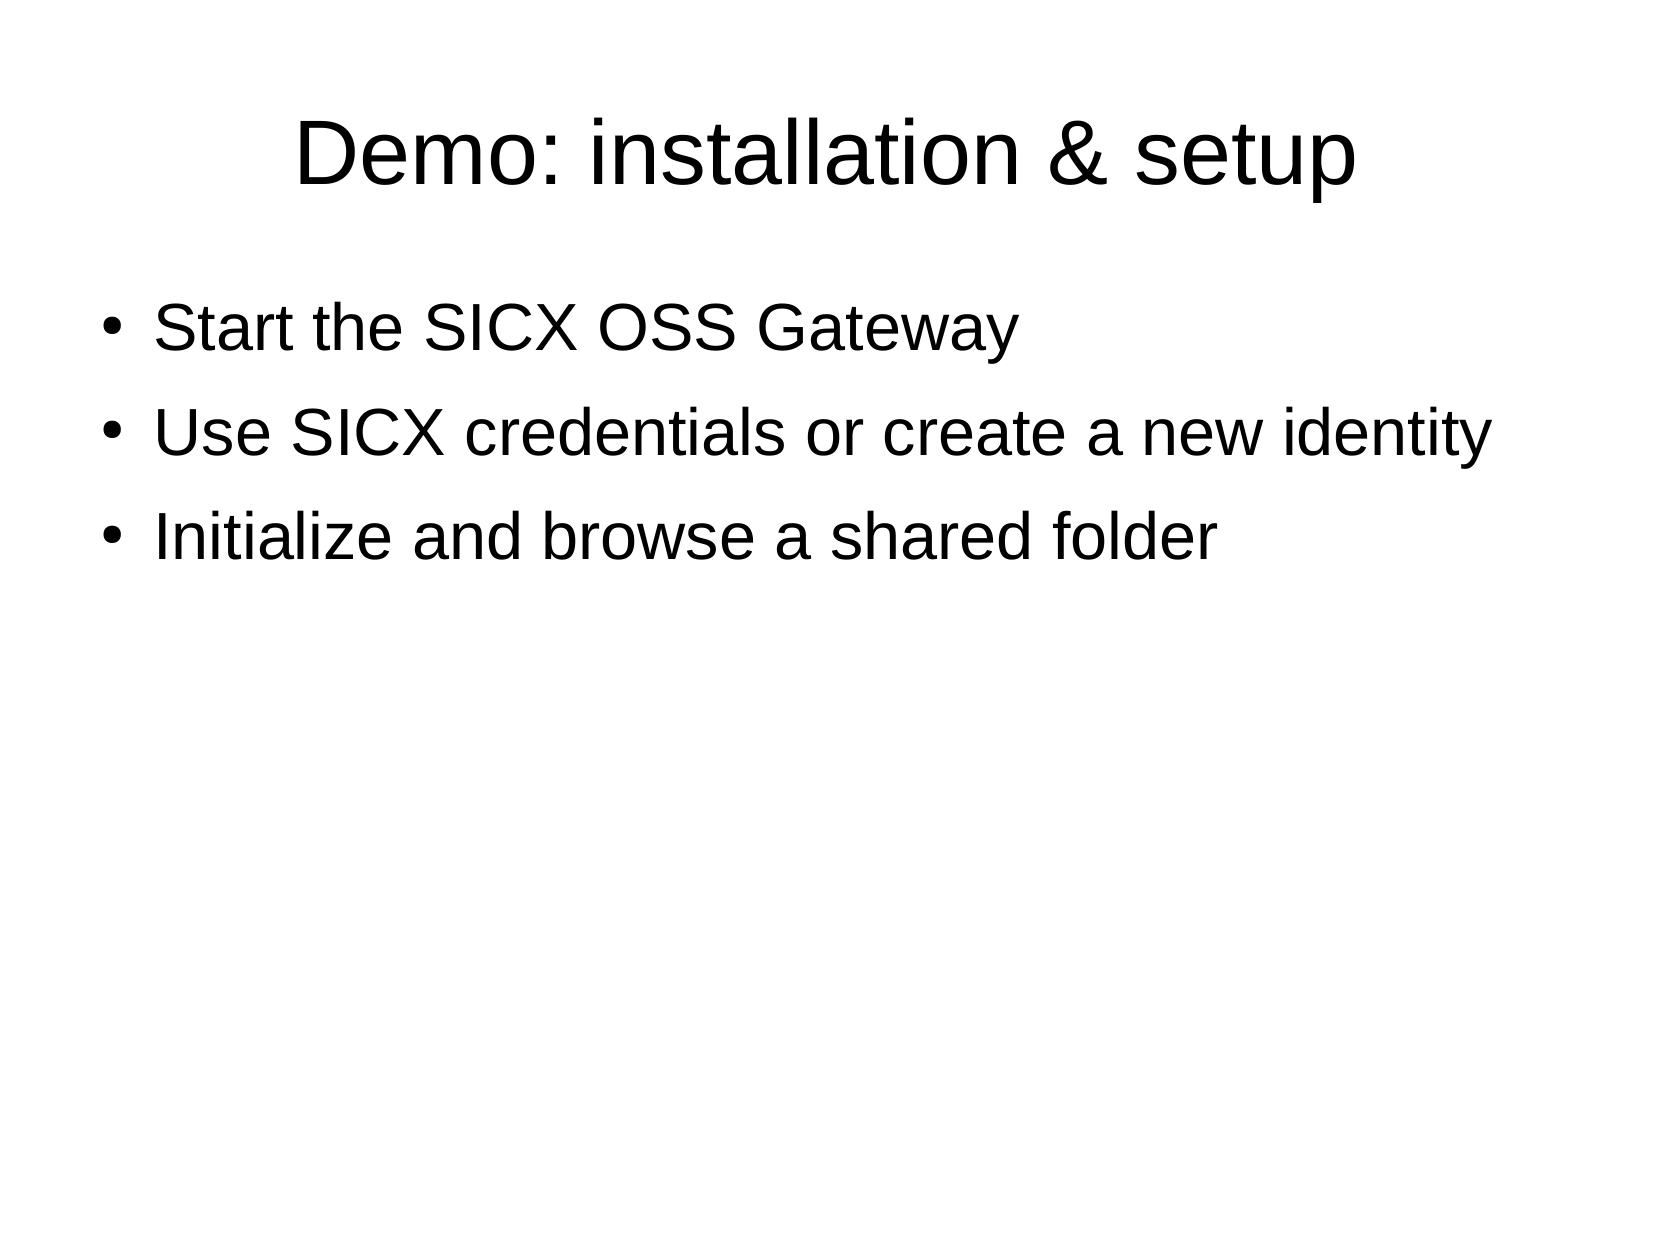

# Demo: installation & setup
Start the SICX OSS Gateway
Use SICX credentials or create a new identity
Initialize and browse a shared folder